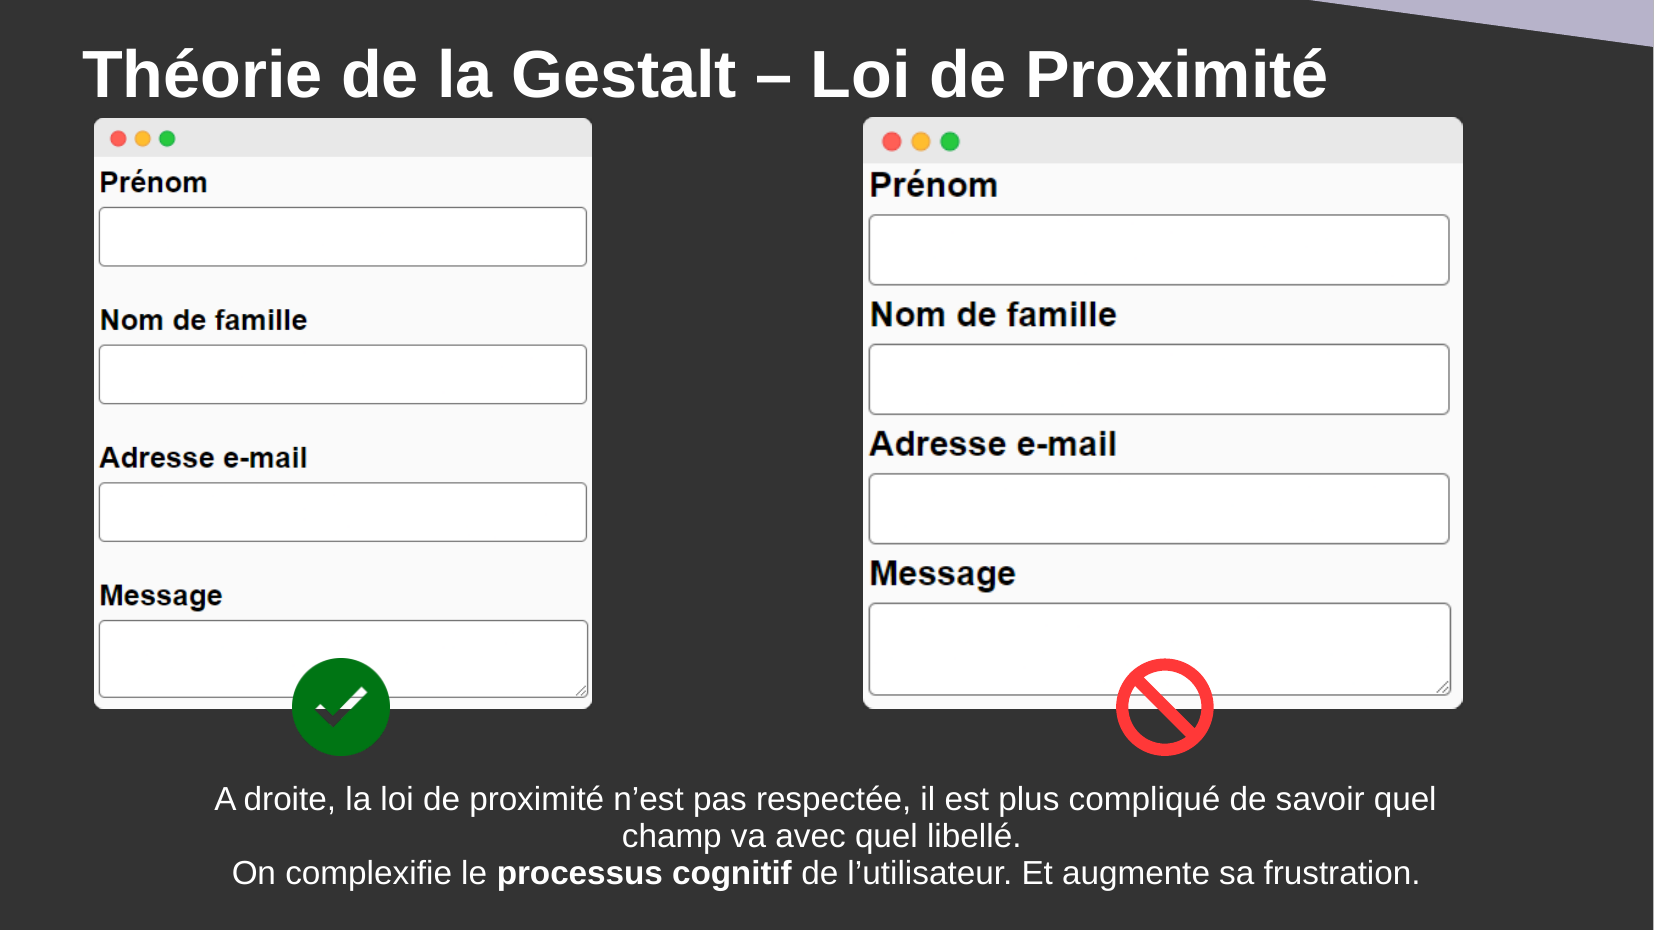

# Théorie de la Gestalt – Loi de Proximité
A droite, la loi de proximité n’est pas respectée, il est plus compliqué de savoir quel champ va avec quel libellé.
On complexifie le processus cognitif de l’utilisateur. Et augmente sa frustration.